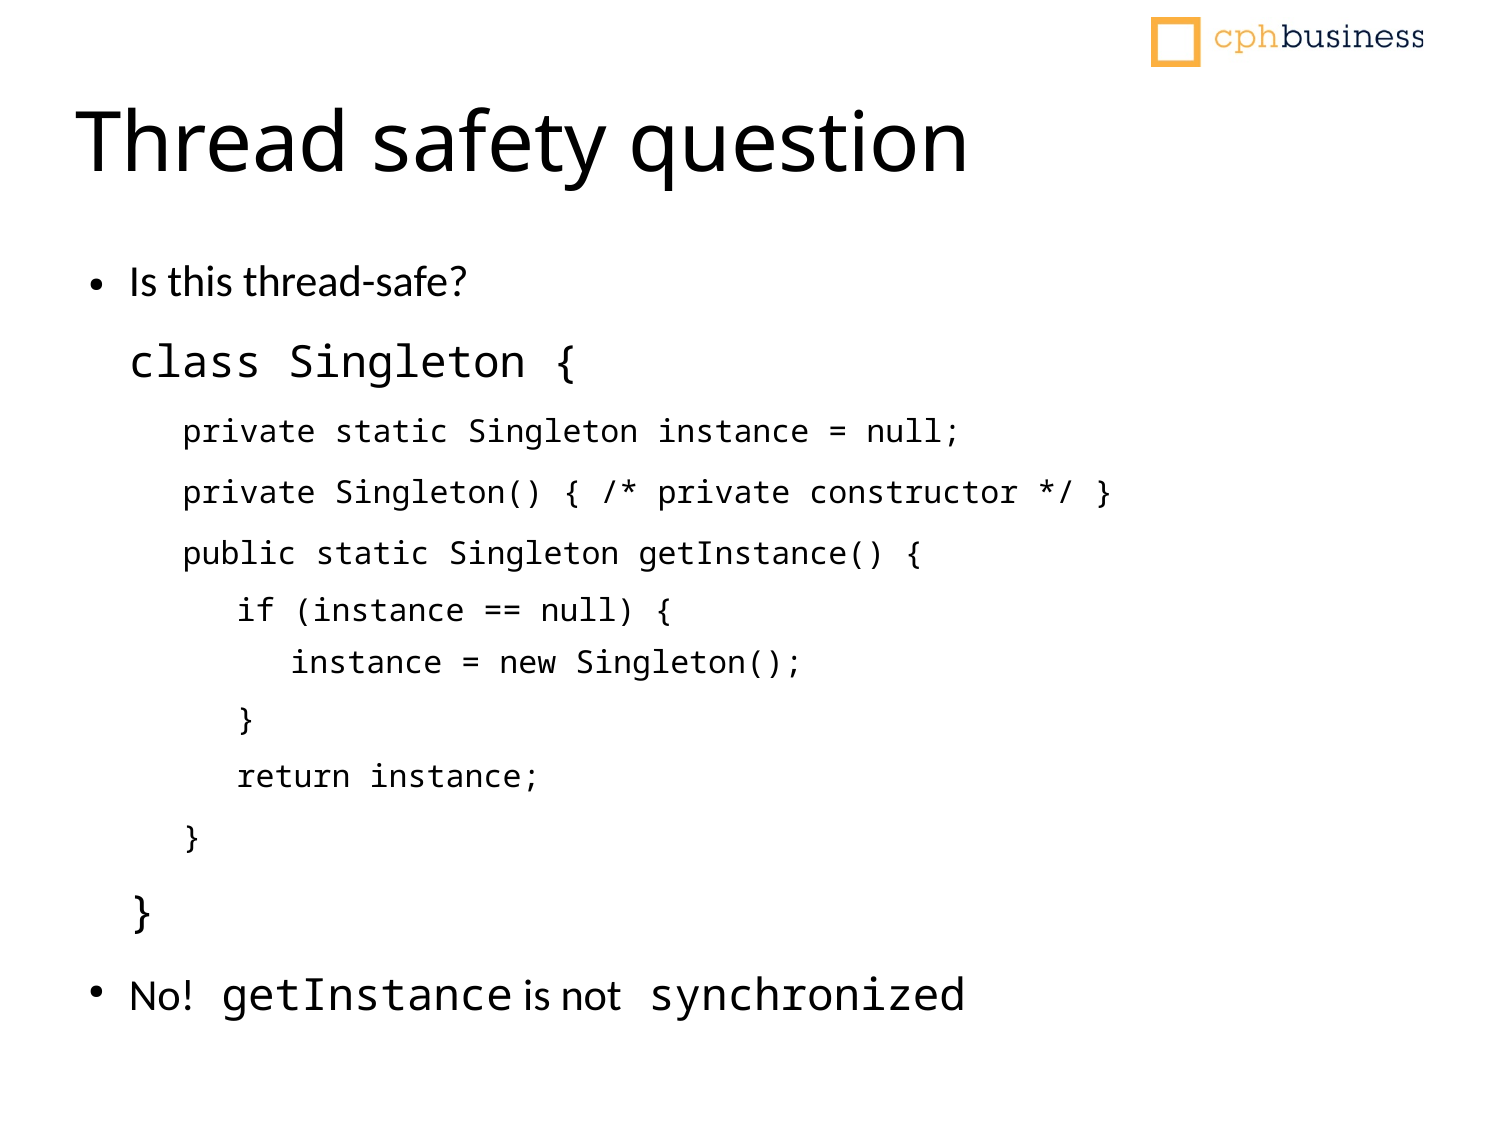

# Thread safety question
Is this thread-safe?
class Singleton {
private static Singleton instance = null;
private Singleton() { /* private constructor */ }
public static Singleton getInstance() {
if (instance == null) {
instance = new Singleton();
}
return instance;
}
}
No! getInstance is not synchronized